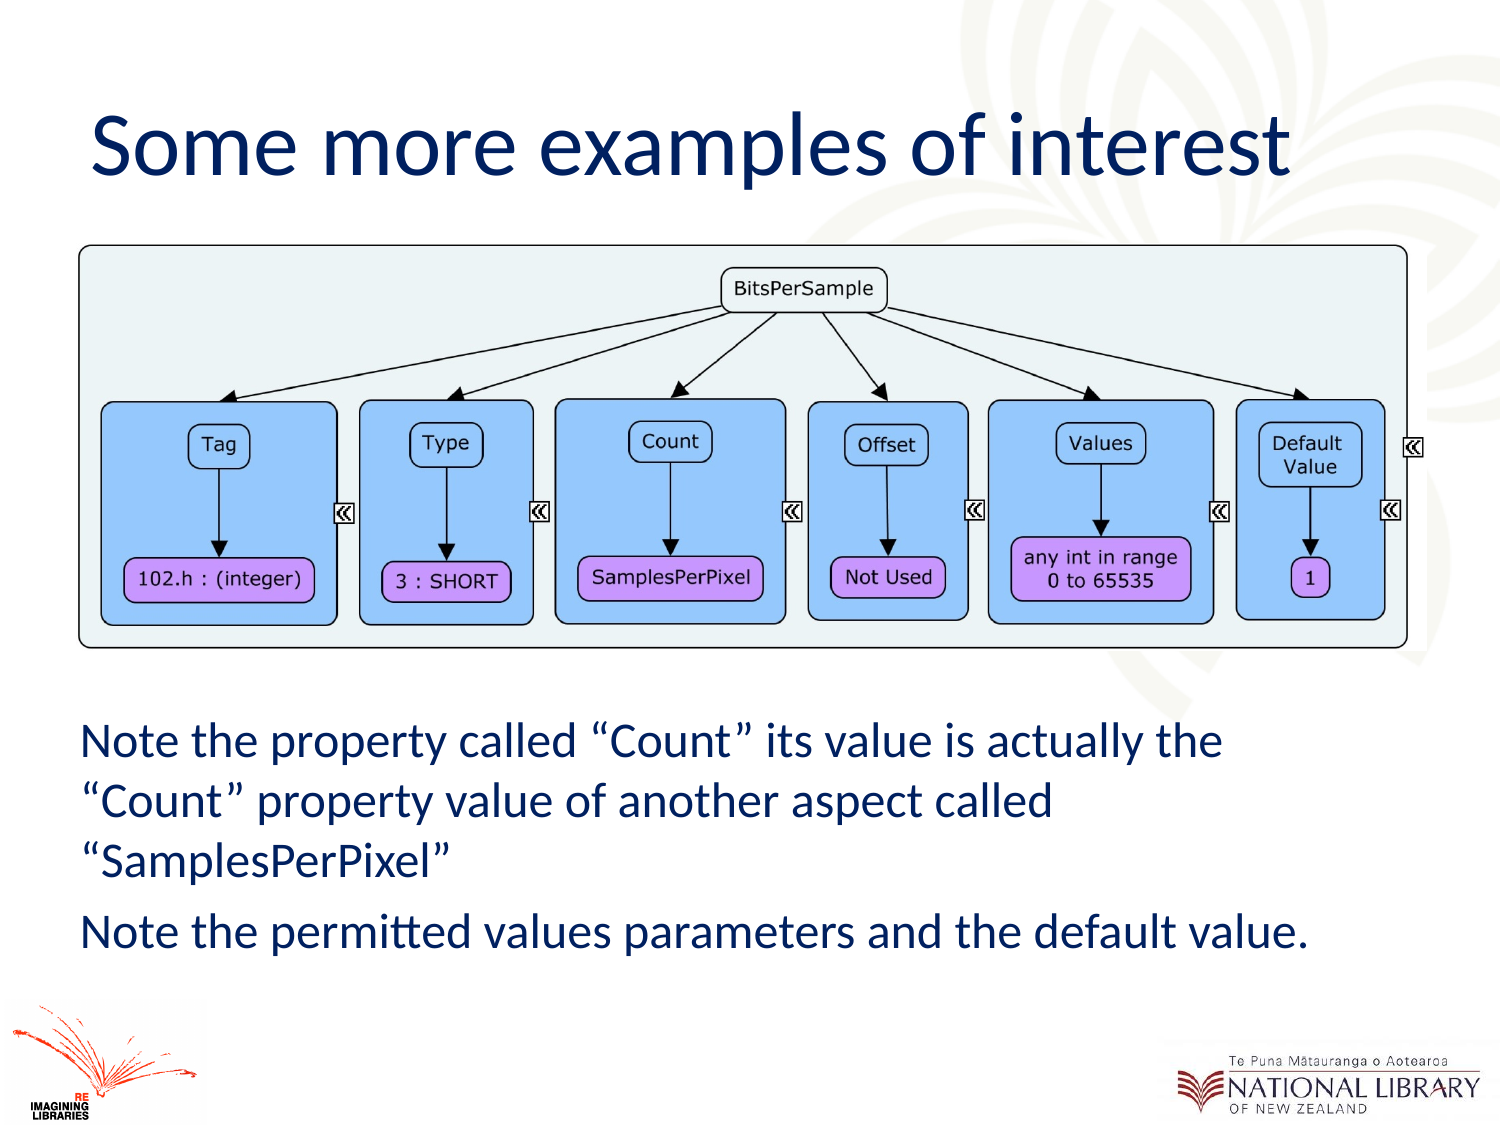

# Some more examples of interest
Note the property called “Count” its value is actually the “Count” property value of another aspect called “SamplesPerPixel”
Note the permitted values parameters and the default value.